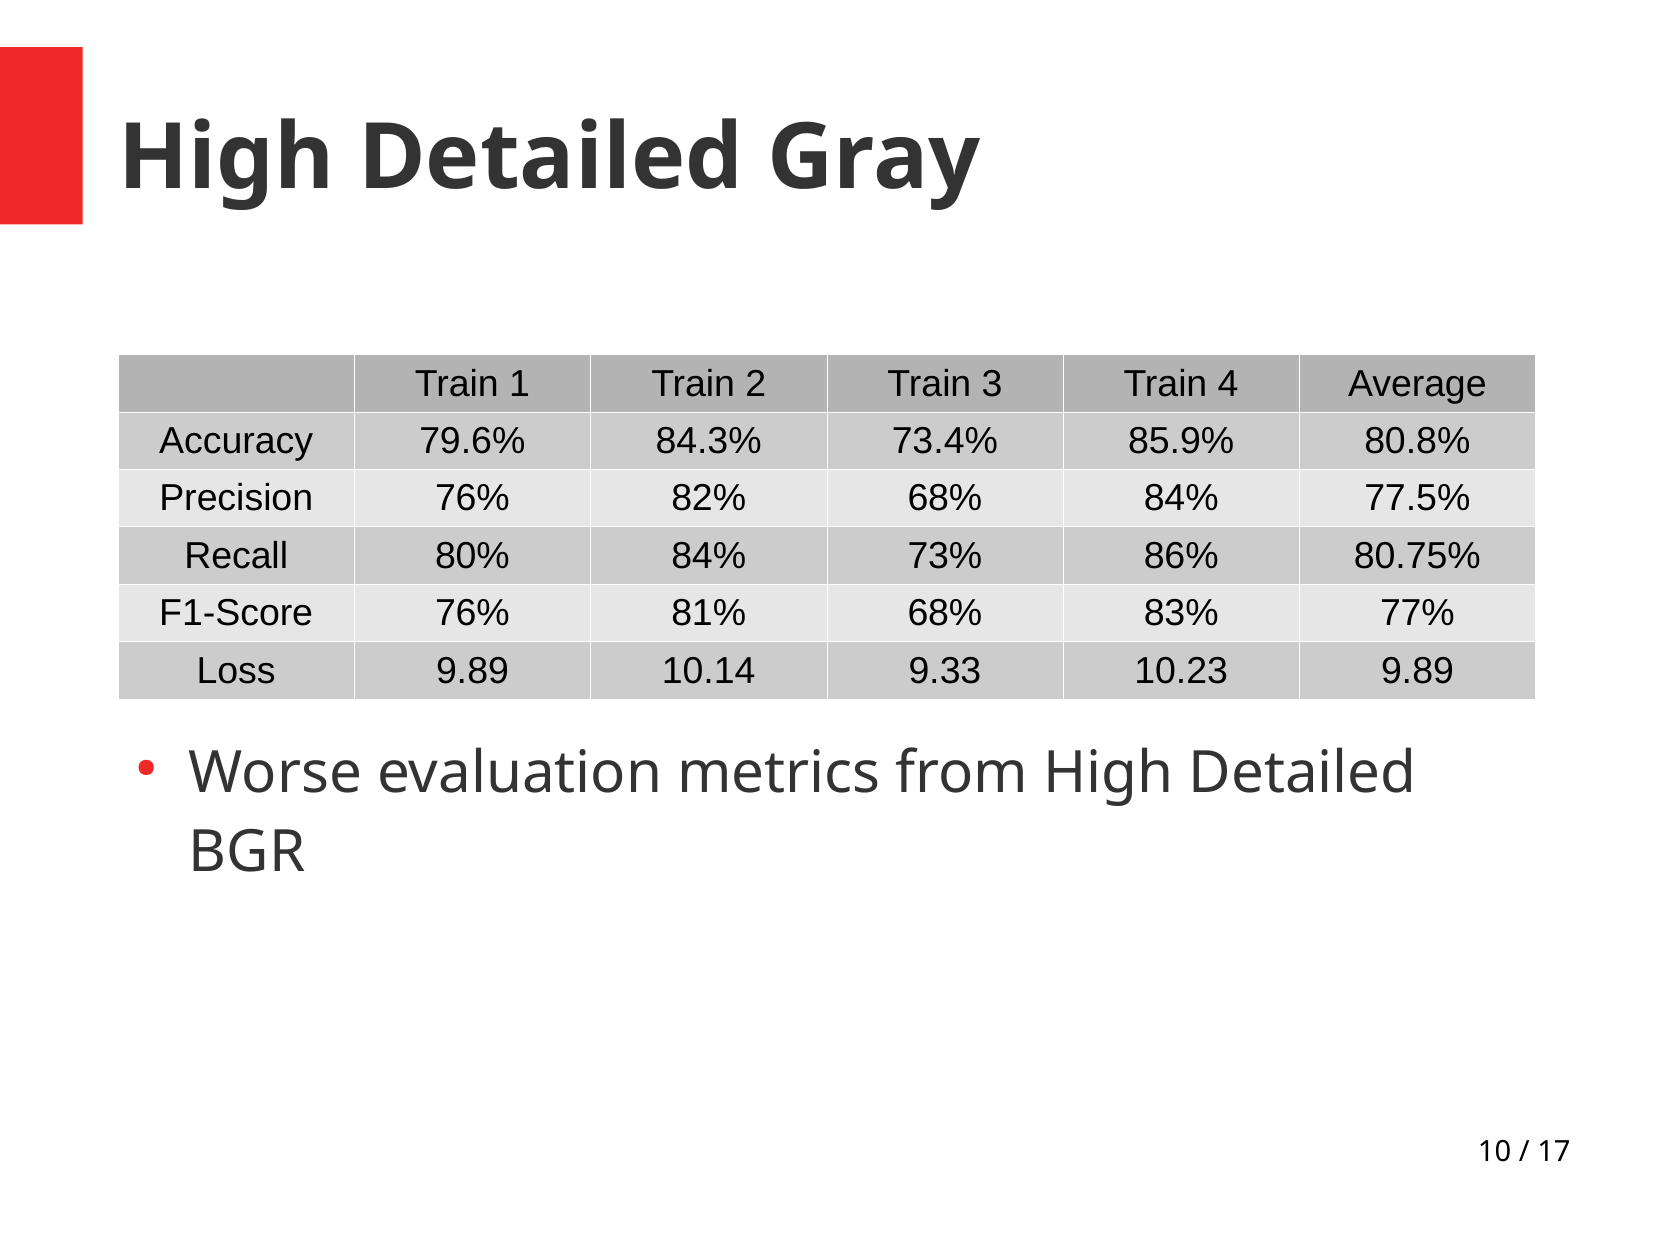

# High Detailed Gray
| | Train 1 | Train 2 | Train 3 | Train 4 | Average |
| --- | --- | --- | --- | --- | --- |
| Accuracy | 79.6% | 84.3% | 73.4% | 85.9% | 80.8% |
| Precision | 76% | 82% | 68% | 84% | 77.5% |
| Recall | 80% | 84% | 73% | 86% | 80.75% |
| F1-Score | 76% | 81% | 68% | 83% | 77% |
| Loss | 9.89 | 10.14 | 9.33 | 10.23 | 9.89 |
Worse evaluation metrics from High Detailed BGR
10